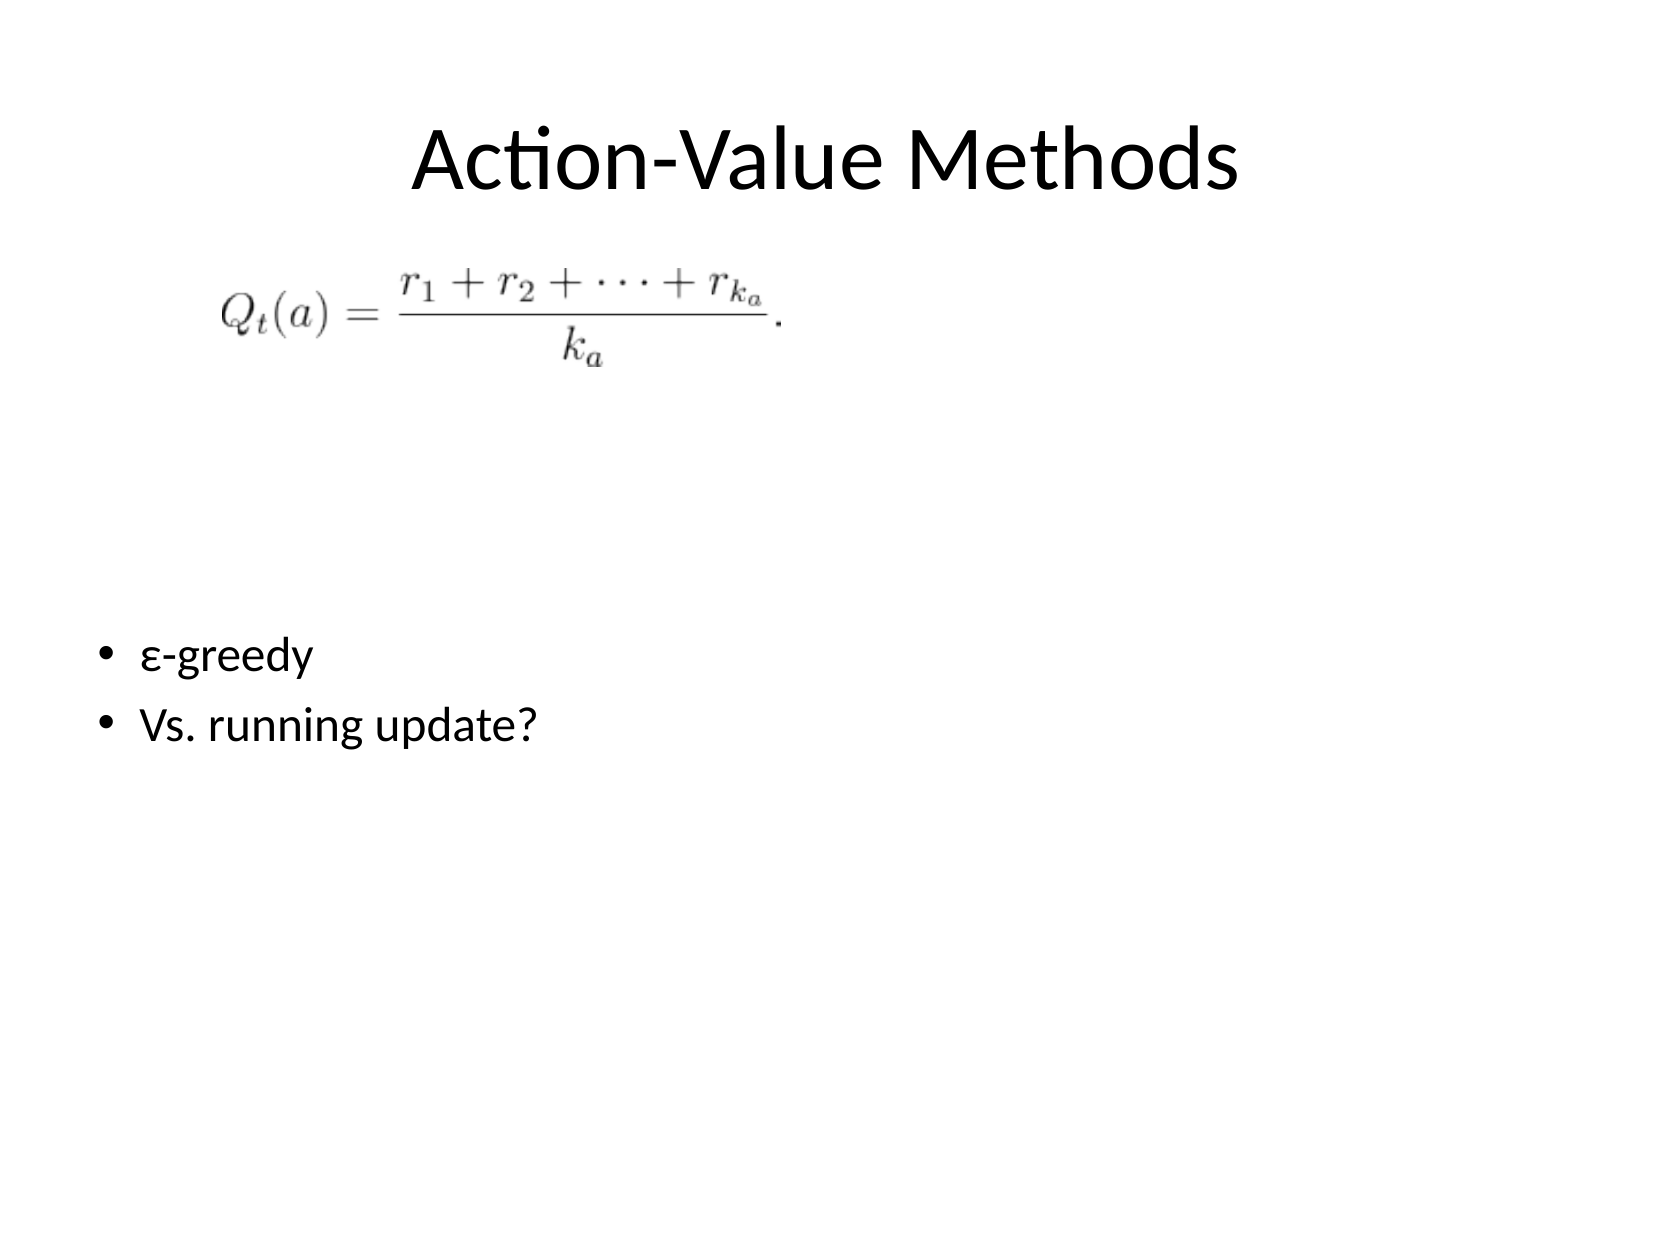

# Action-Value Methods
ε-greedy
Vs. running update?